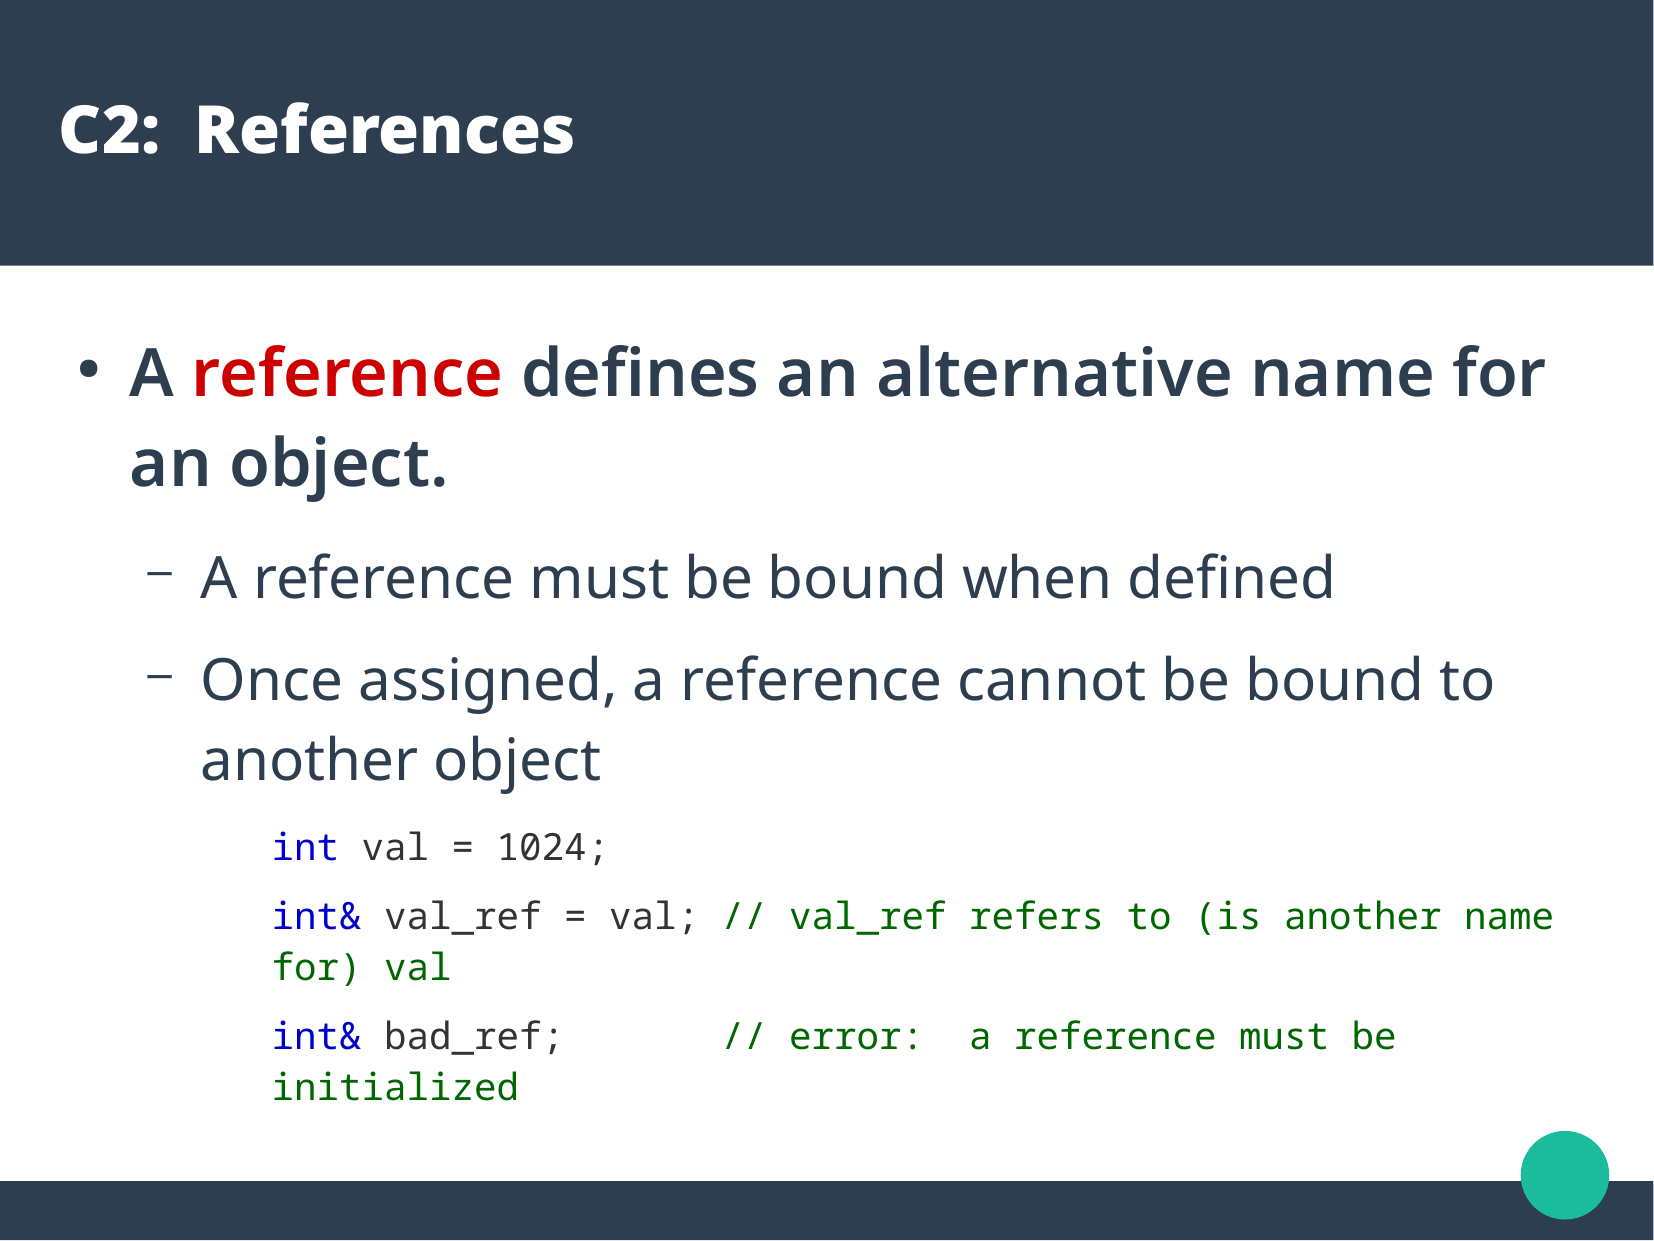

# C2: References
A reference defines an alternative name for an object.
A reference must be bound when defined
Once assigned, a reference cannot be bound to another object
int val = 1024;
int& val_ref = val; // val_ref refers to (is another name for) val
int& bad_ref; // error: a reference must be initialized